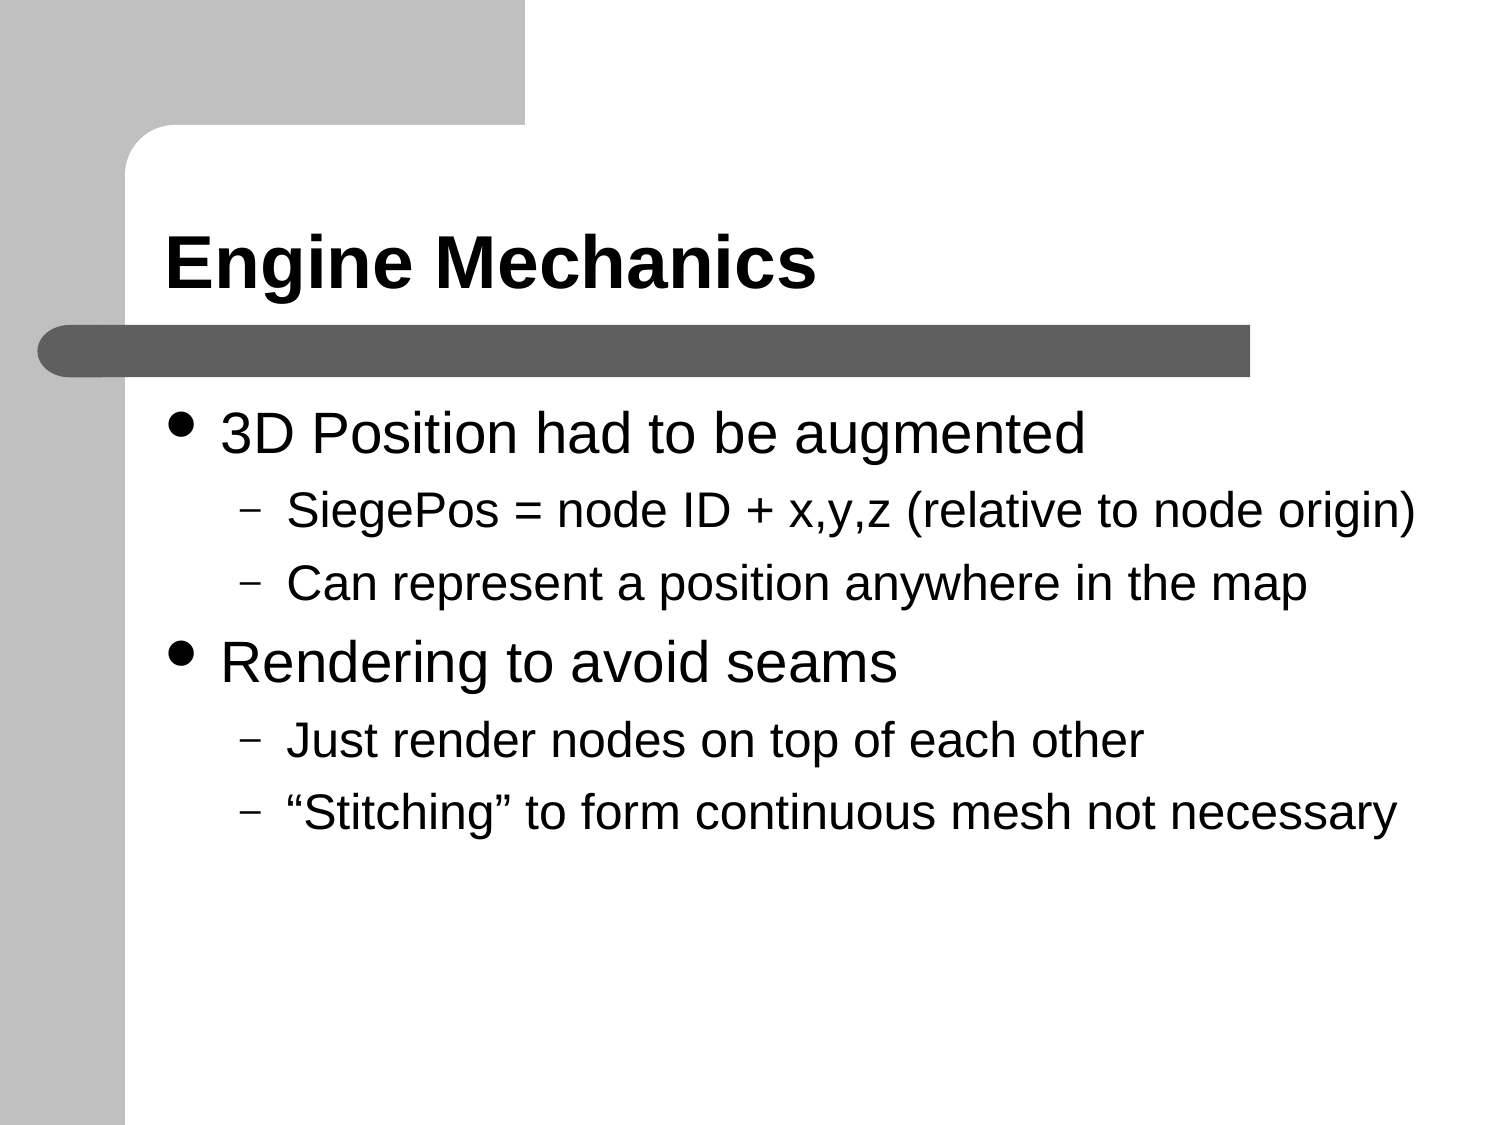

# Engine Mechanics
3D Position had to be augmented
SiegePos = node ID + x,y,z (relative to node origin)
Can represent a position anywhere in the map
Rendering to avoid seams
Just render nodes on top of each other
“Stitching” to form continuous mesh not necessary